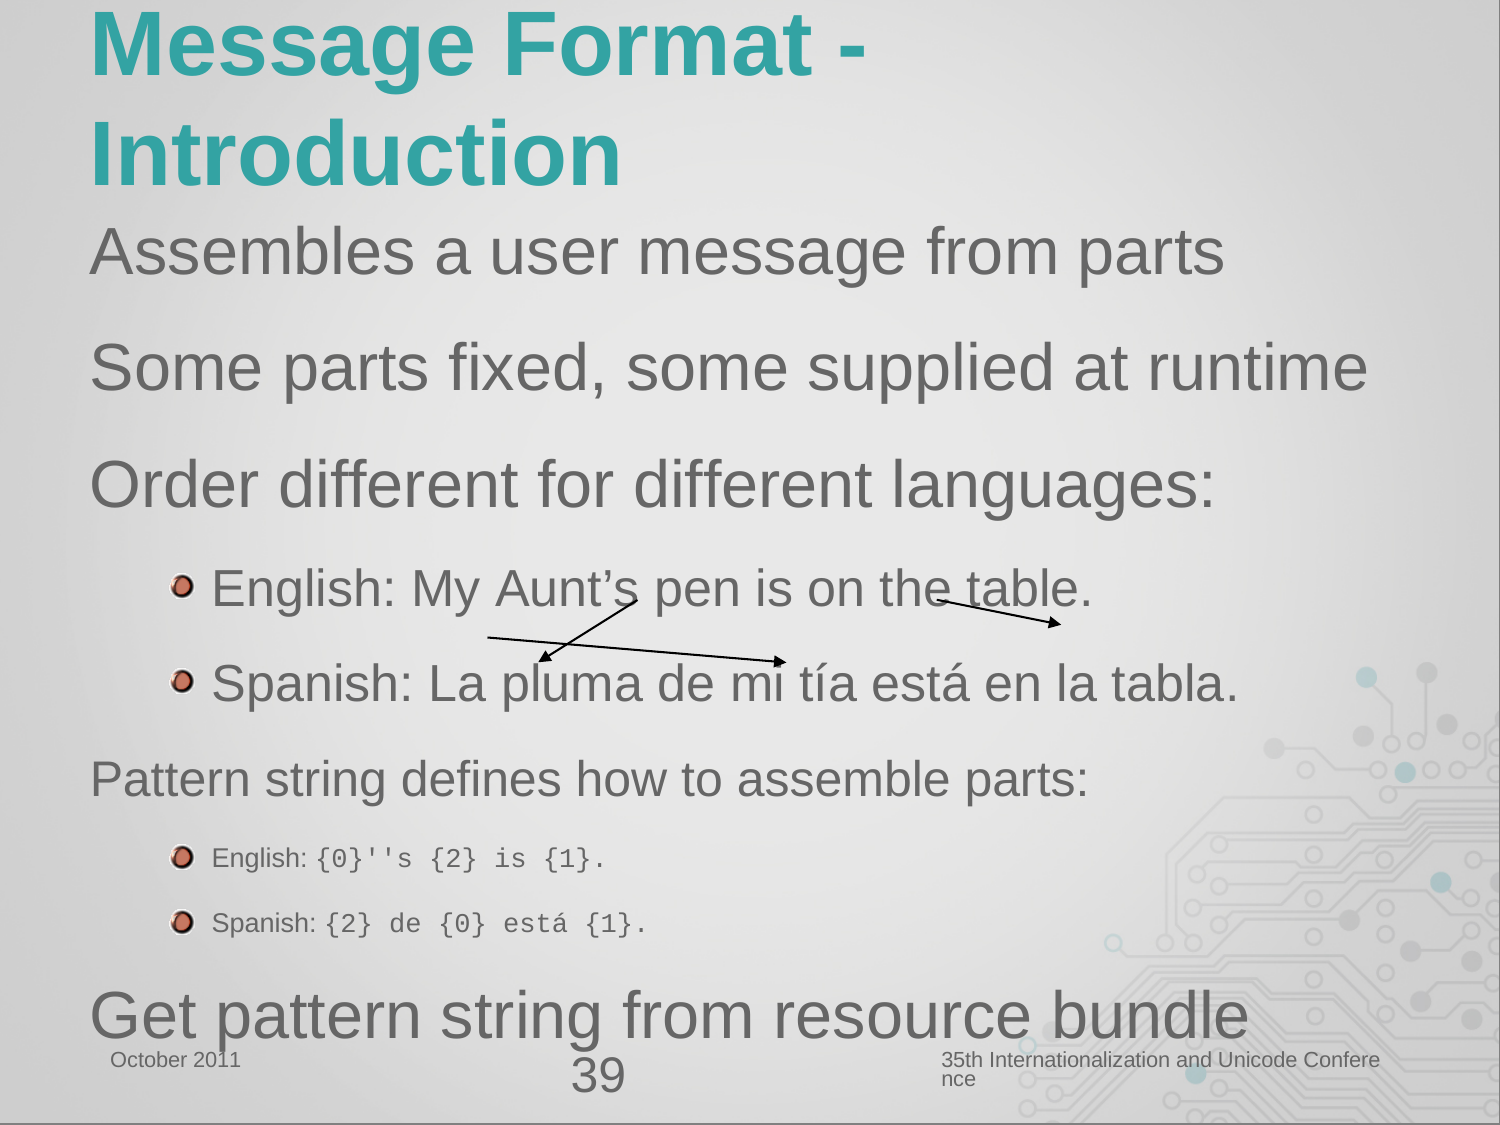

# Message Format - Introduction
Assembles a user message from parts
Some parts fixed, some supplied at runtime
Order different for different languages:
English: My Aunt’s pen is on the table.
Spanish: La pluma de mi tía está en la tabla.
Pattern string defines how to assemble parts:
English: {0}''s {2} is {1}.
Spanish: {2} de {0} está {1}.
Get pattern string from resource bundle
October 2011
39
35th Internationalization and Unicode Conference